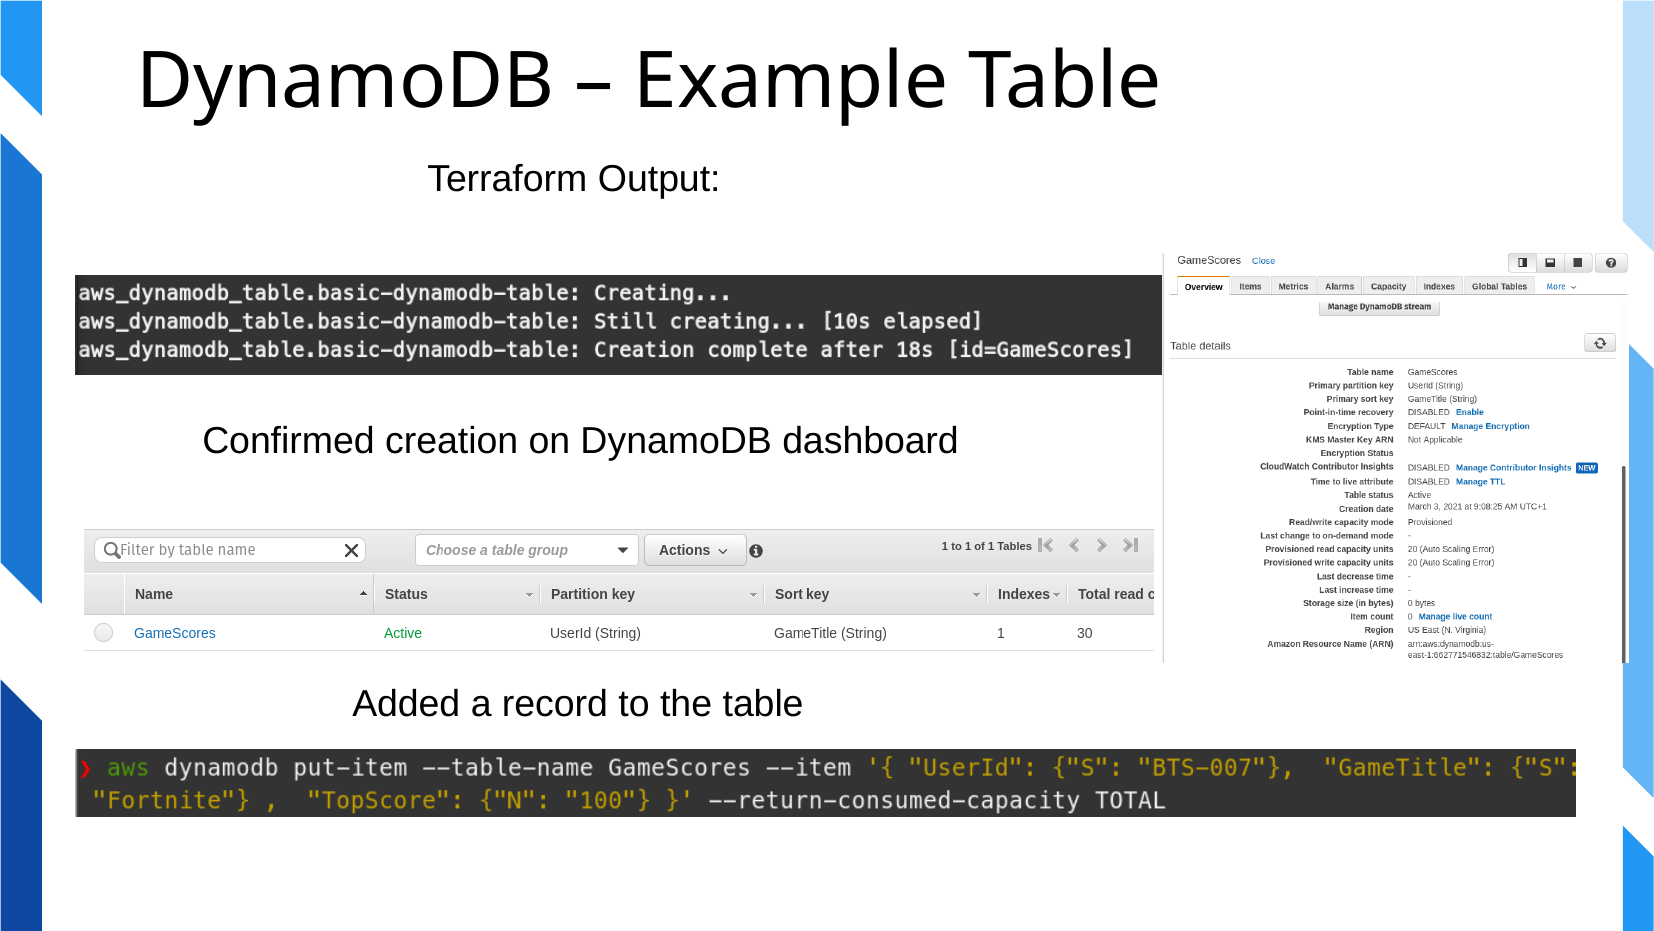

# DynamoDB – Example Table
Terraform Output:
Confirmed creation on DynamoDB dashboard
Added a record to the table